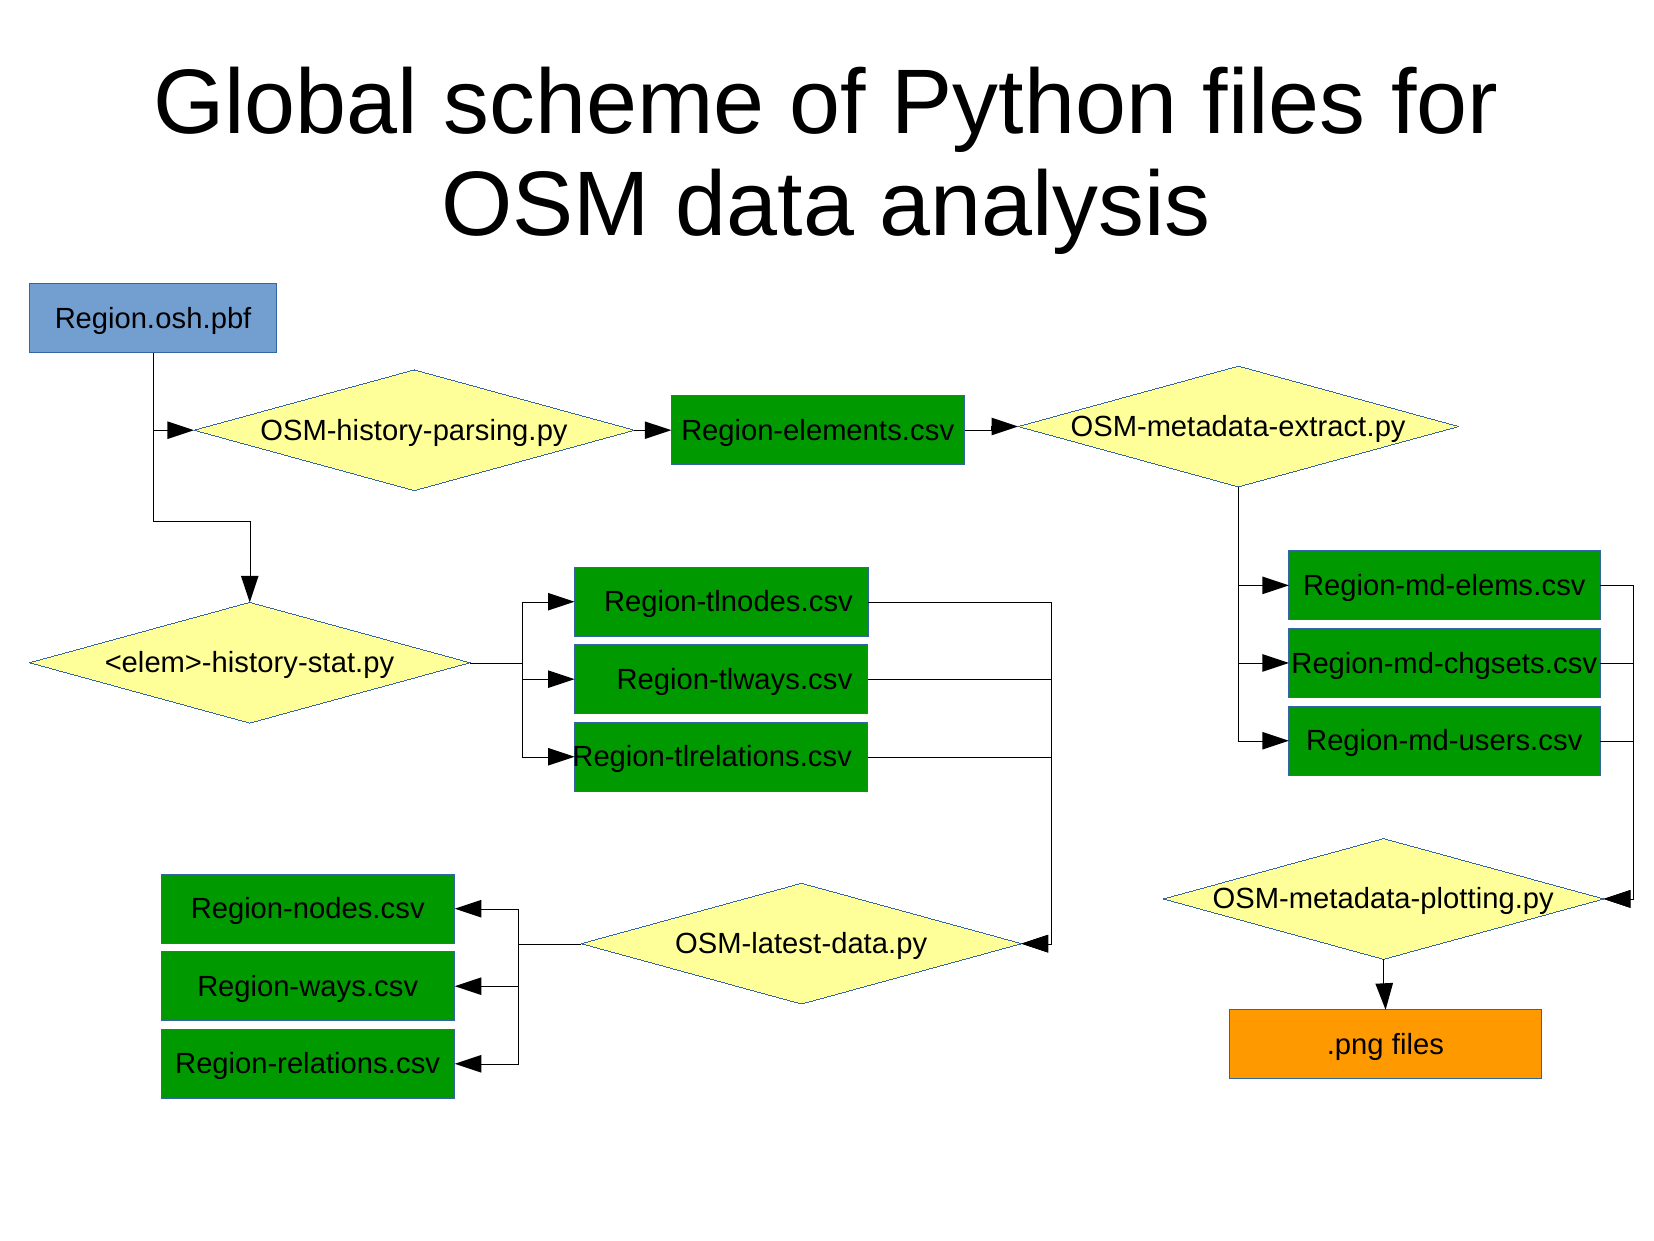

# Global scheme of Python files for OSM data analysis
Region.osh.pbf
OSM-metadata-extract.py
OSM-history-parsing.py
Region-elements.csv
Region-md-elems.csv
Region-tlnodes.csv
<elem>-history-stat.py
Region-md-chgsets.csv
Region-tlways.csv
Region-md-users.csv
Region-tlrelations.csv
OSM-metadata-plotting.py
Region-nodes.csv
OSM-latest-data.py
Region-ways.csv
.png files
Region-relations.csv